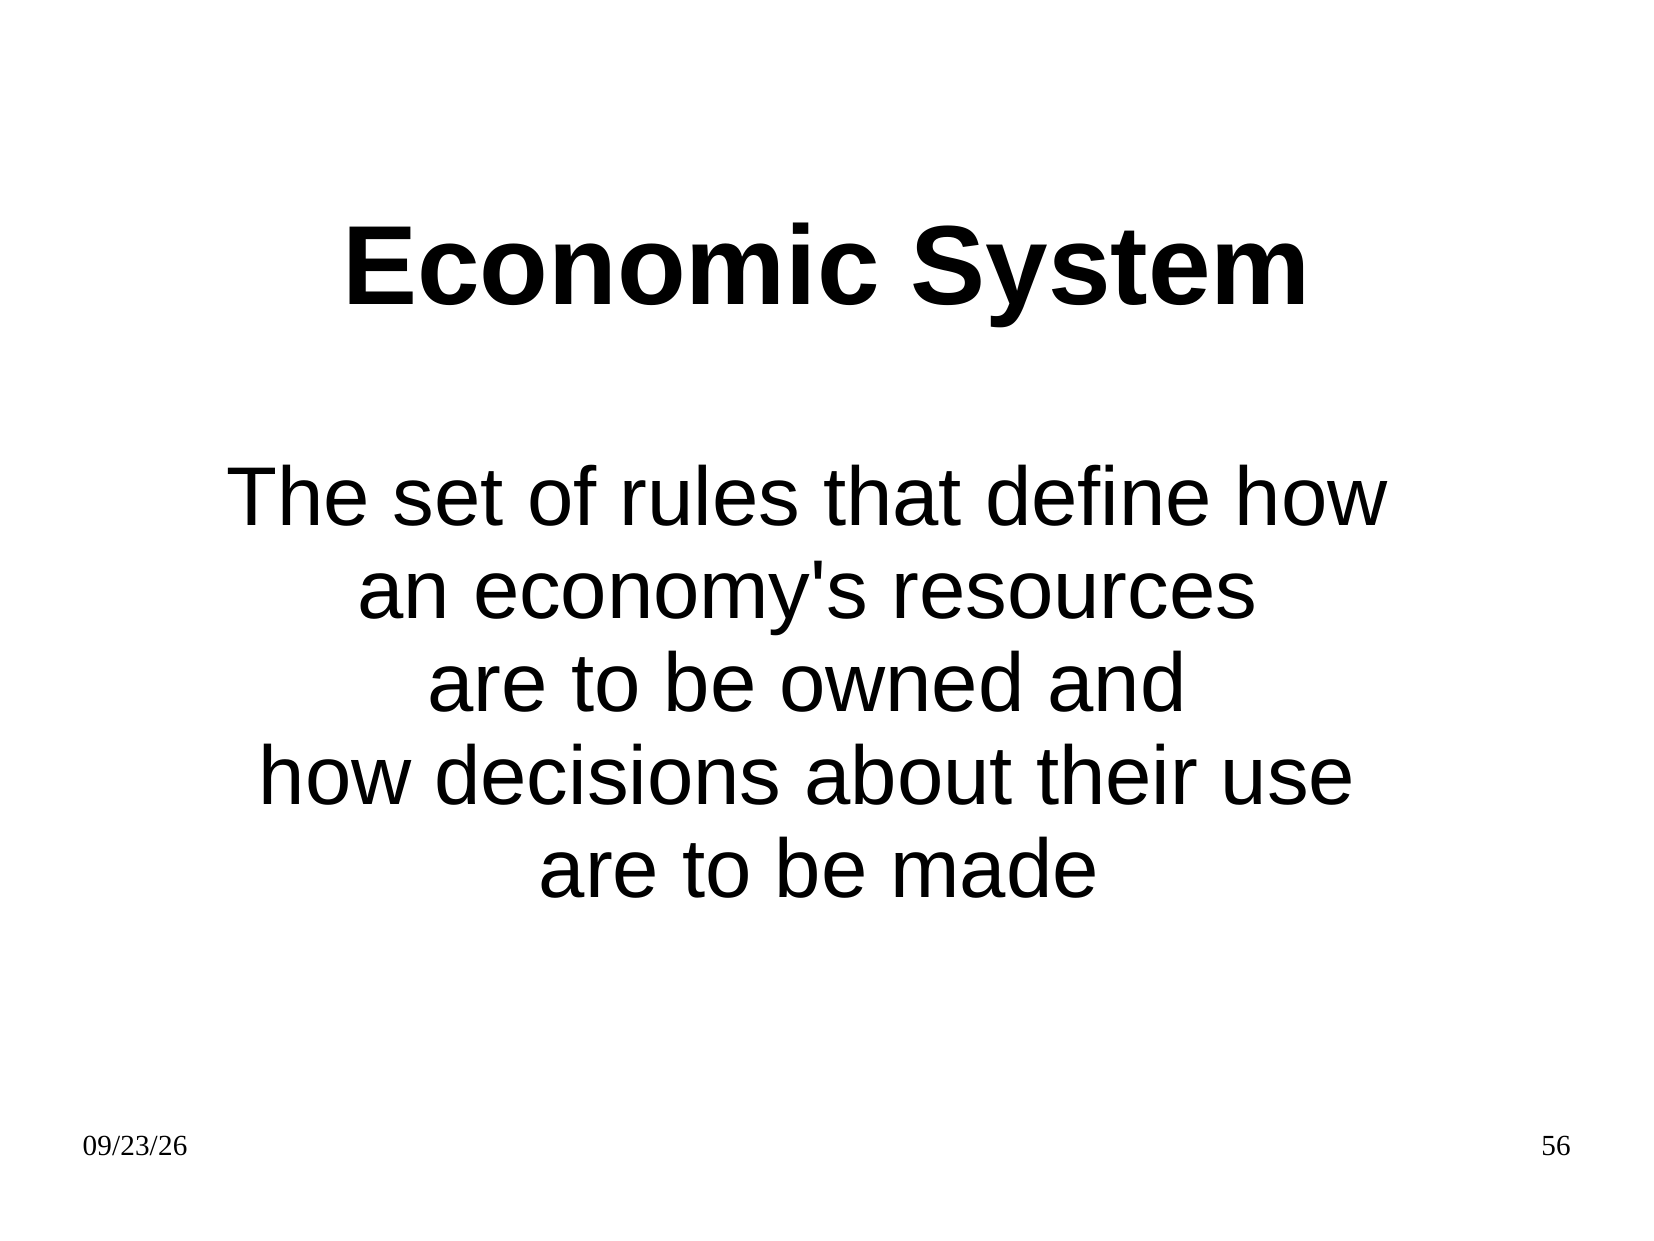

# Economic System
The set of rules that define how
an economy's resources
are to be owned and
how decisions about their use
are to be made
56